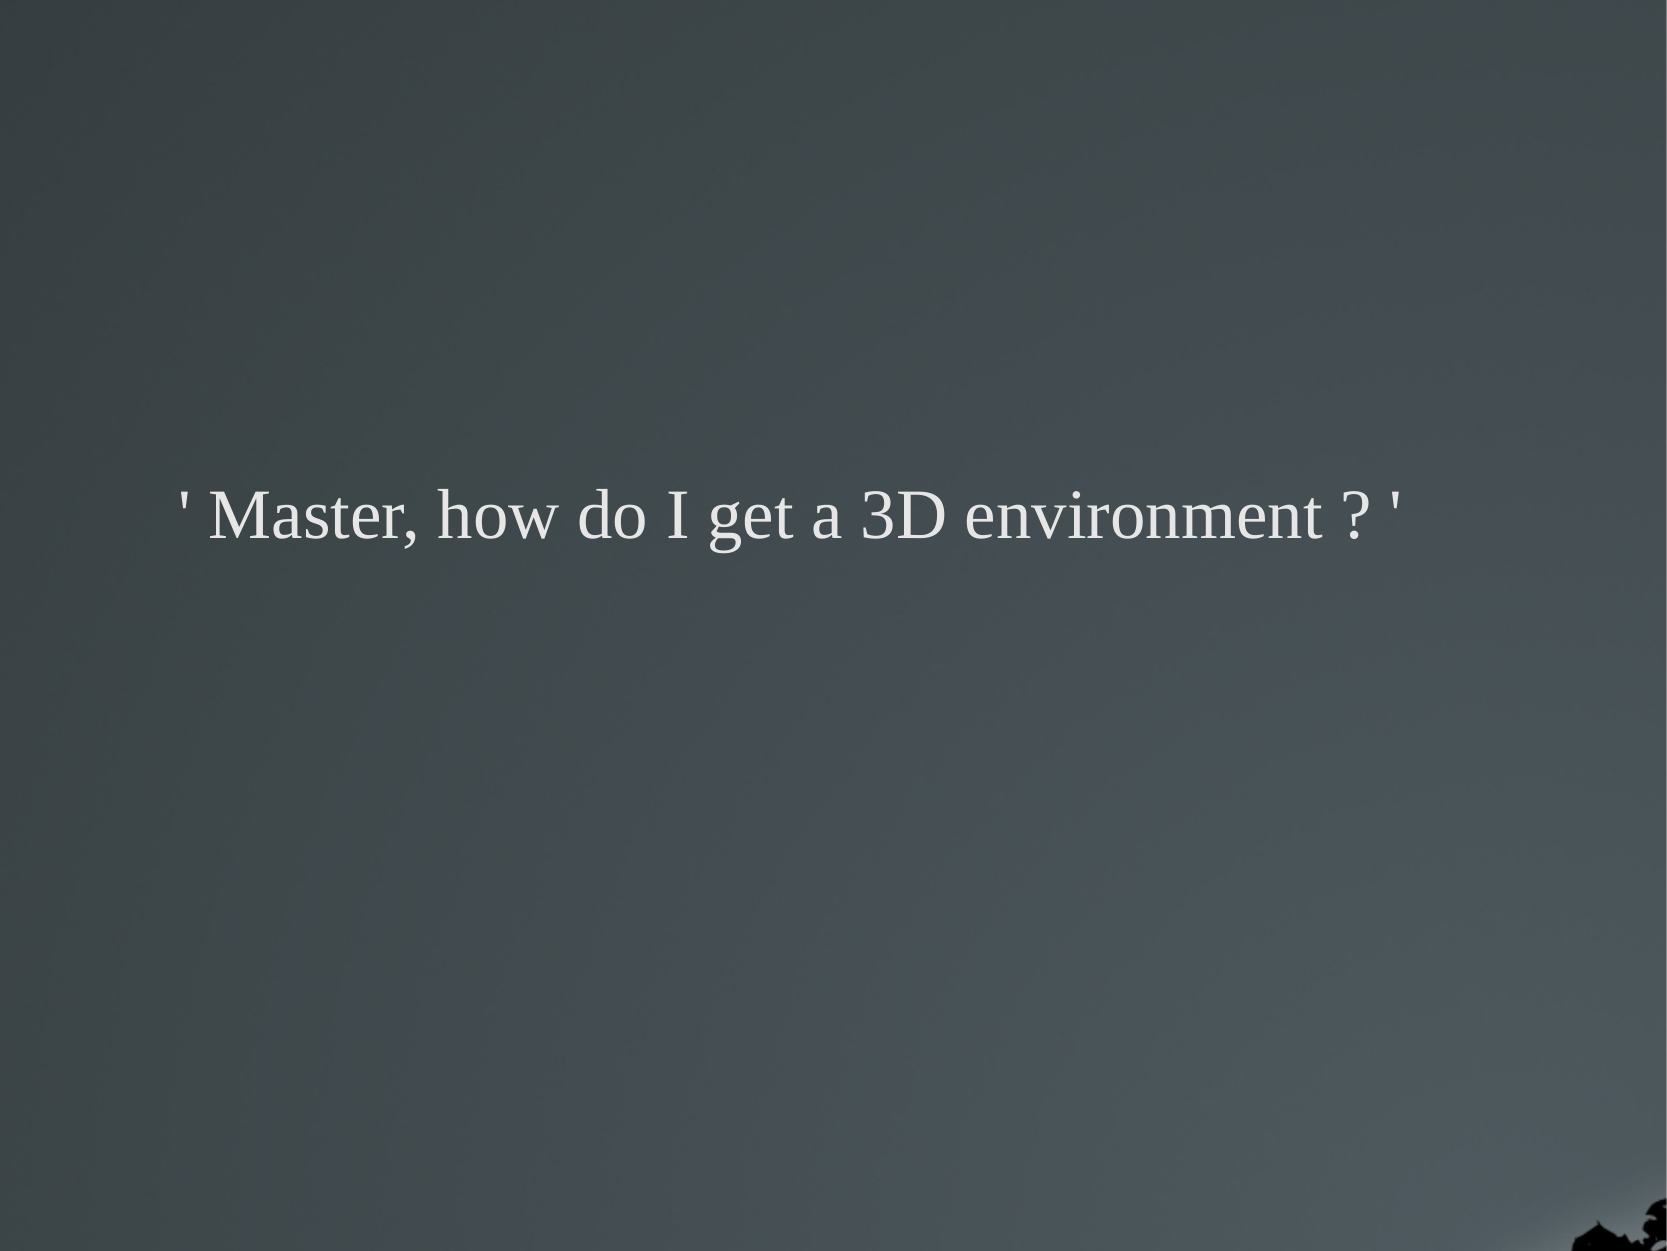

# ' Master, how do I get a 3D environment ? '